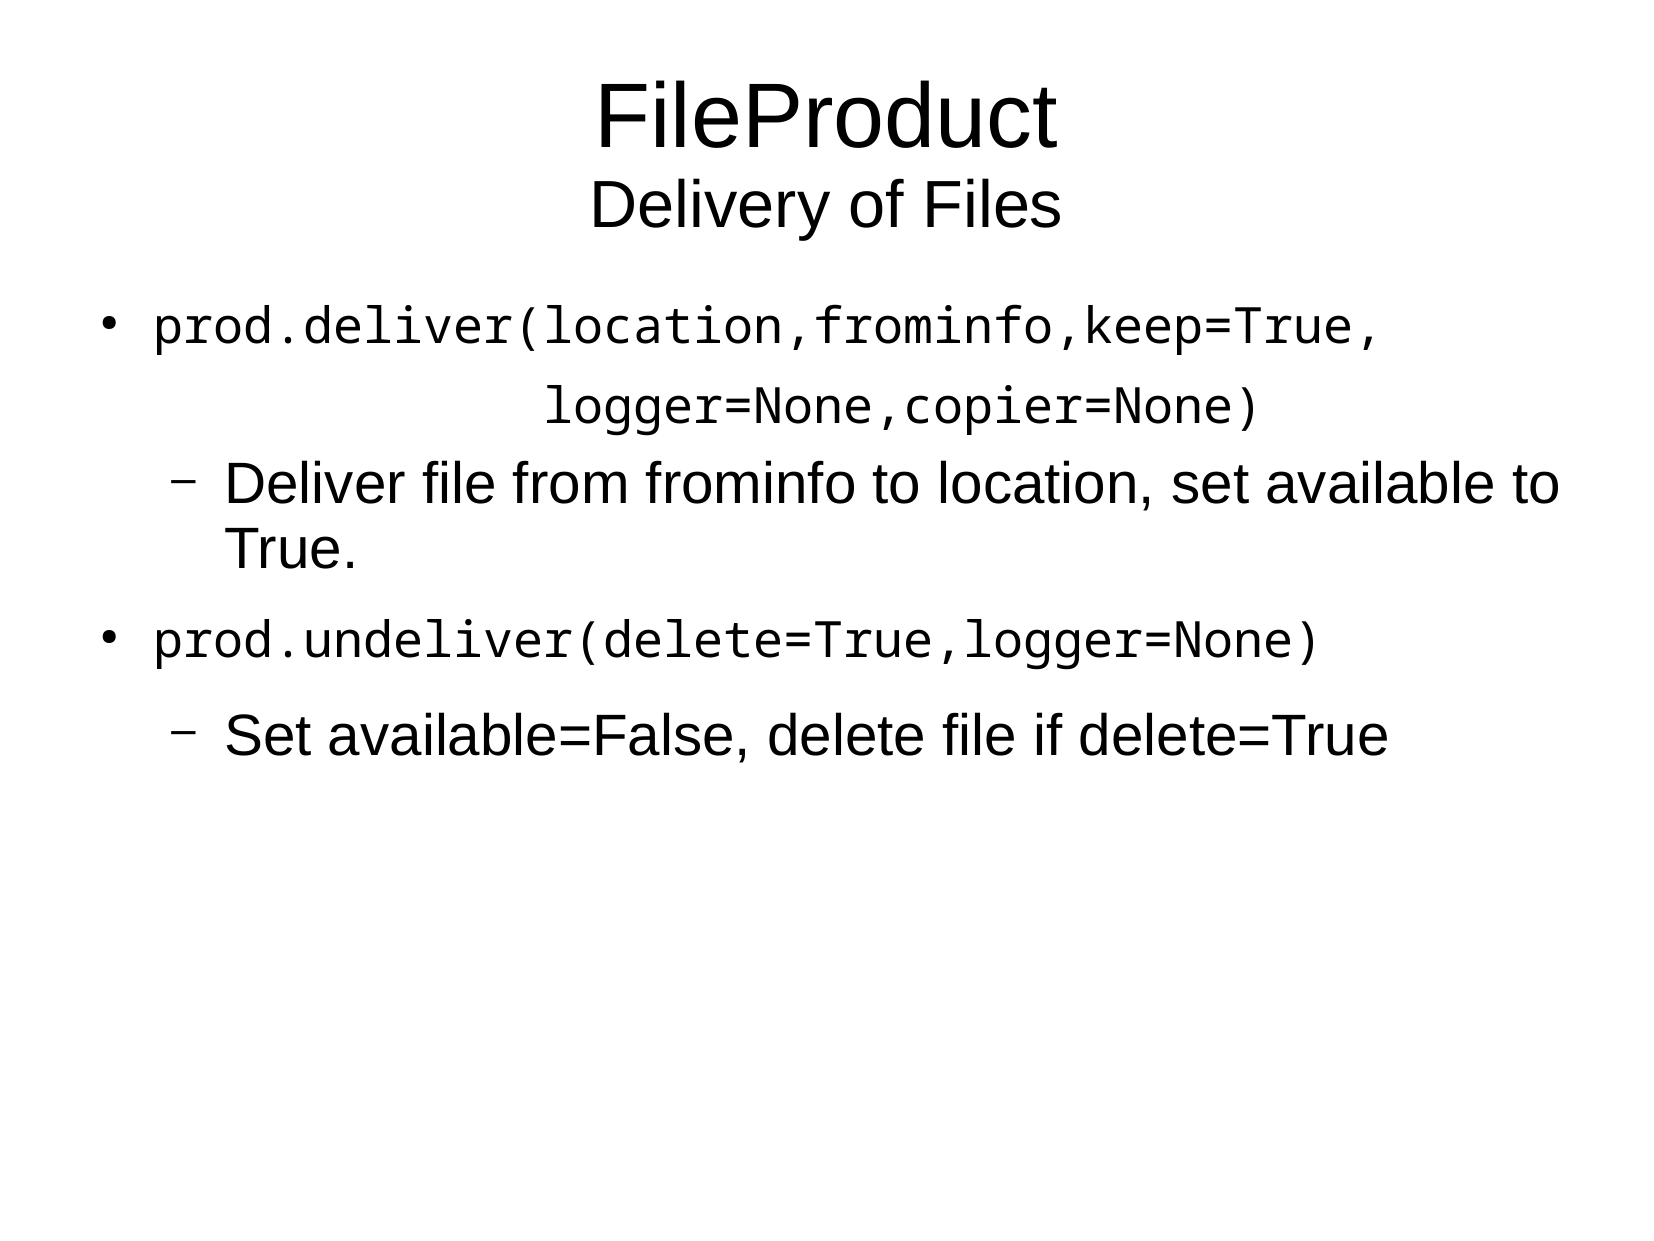

# FileProduct Delivery of Files
prod.deliver(location,frominfo,keep=True,
 logger=None,copier=None)
Deliver file from frominfo to location, set available to True.
prod.undeliver(delete=True,logger=None)
Set available=False, delete file if delete=True